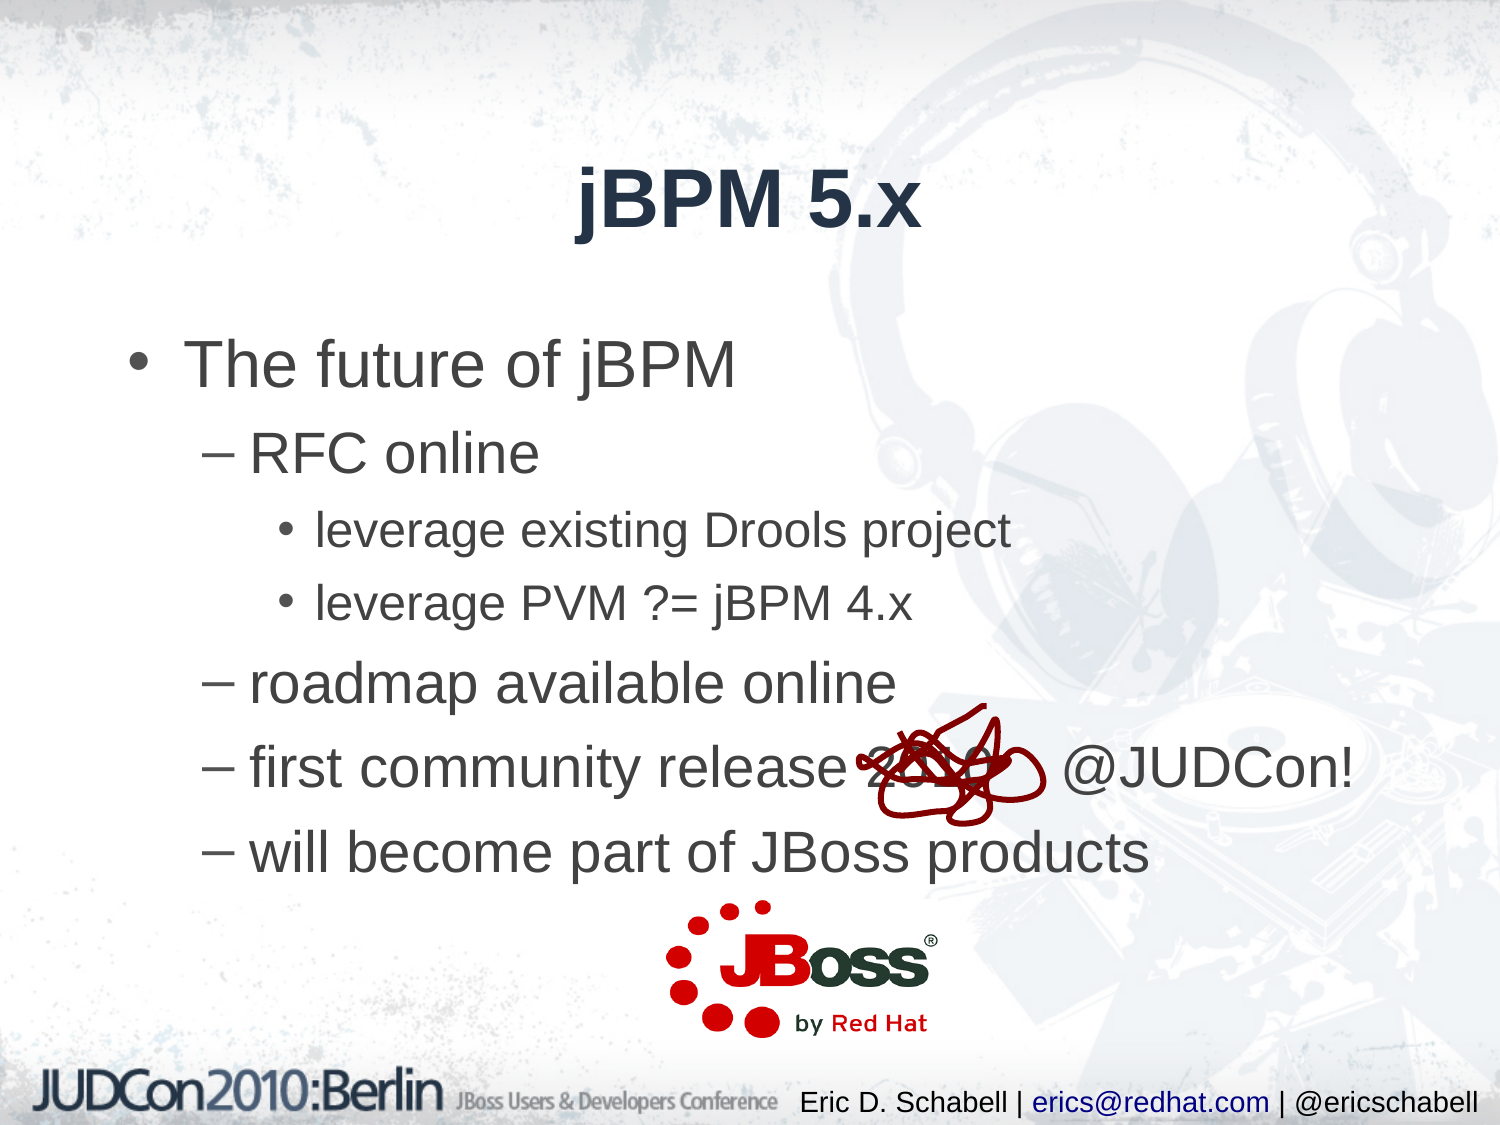

# jBPM 5.x
The future of jBPM
RFC online
leverage existing Drools project
leverage PVM ?= jBPM 4.x
roadmap available online
first community release 2010 @JUDCon!
will become part of JBoss products